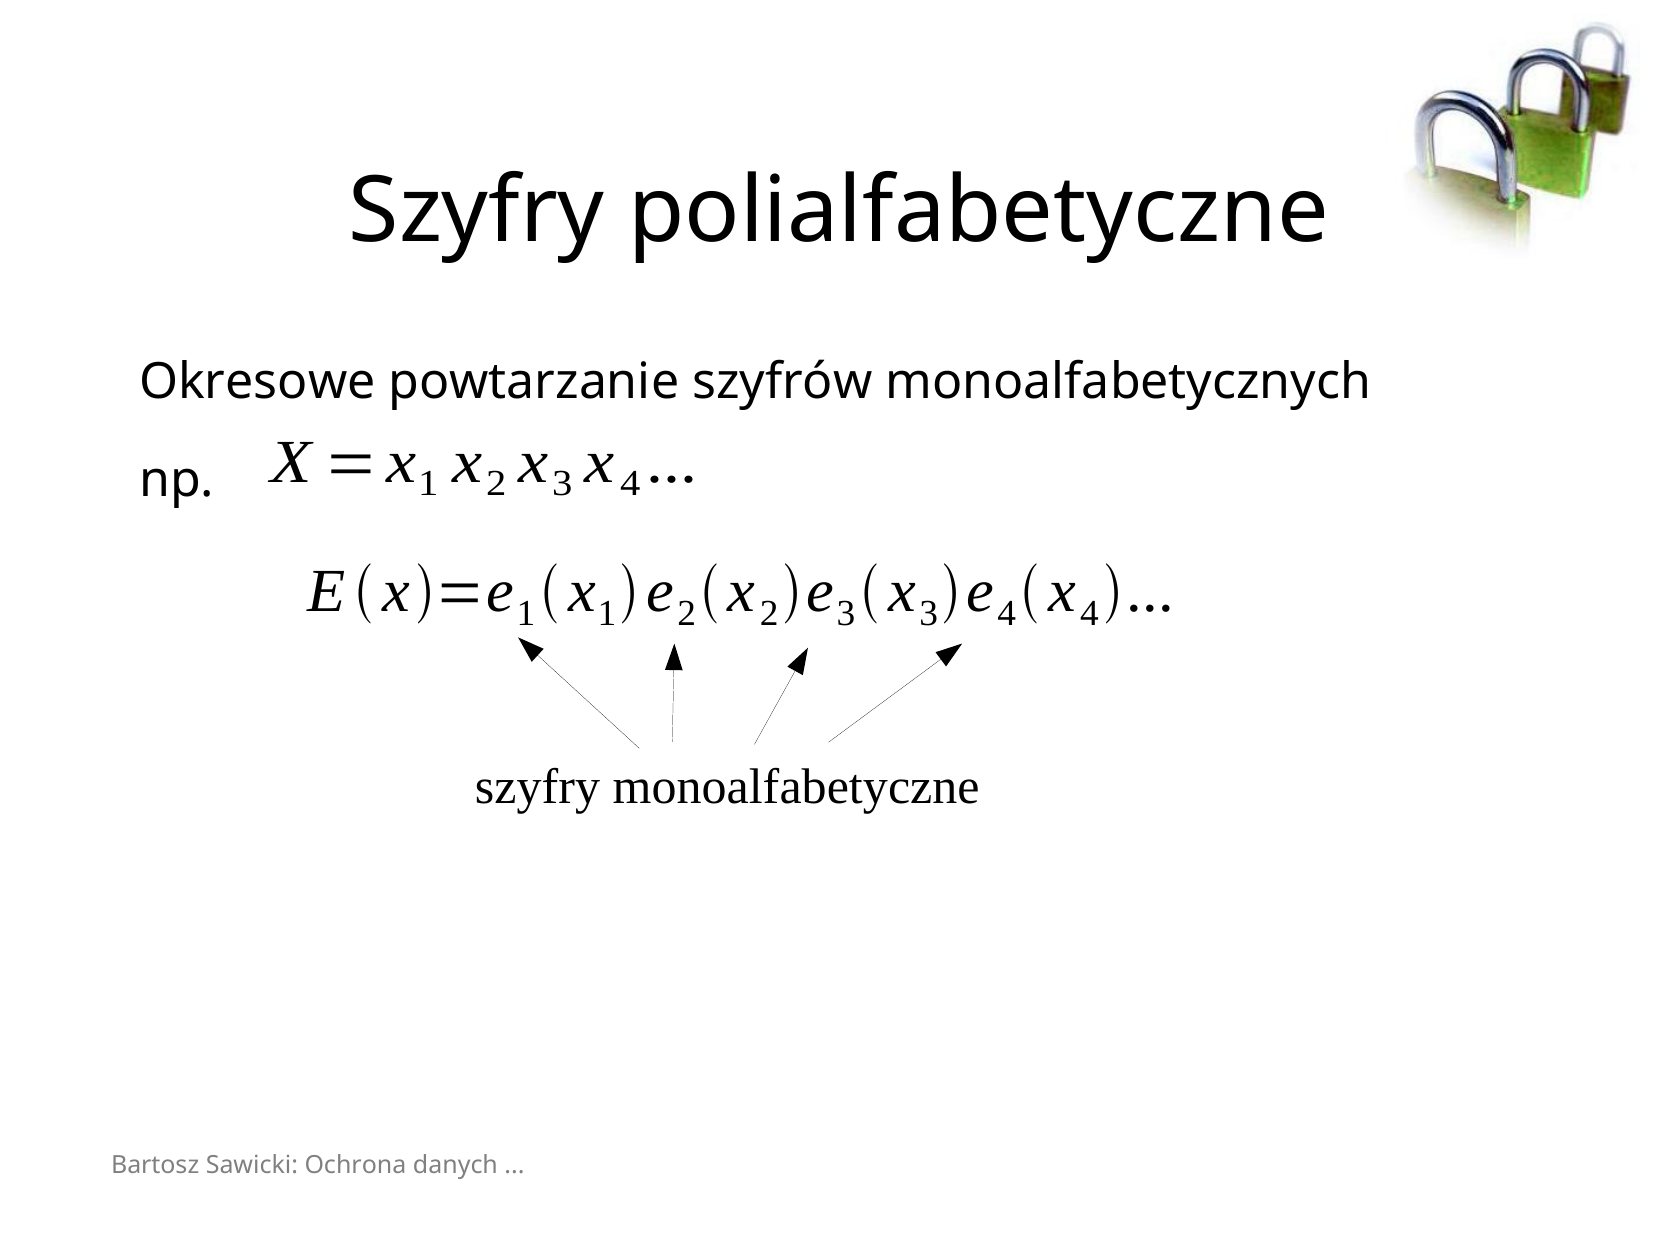

# Szyfry polialfabetyczne
Okresowe powtarzanie szyfrów monoalfabetycznych
np.
szyfry monoalfabetyczne